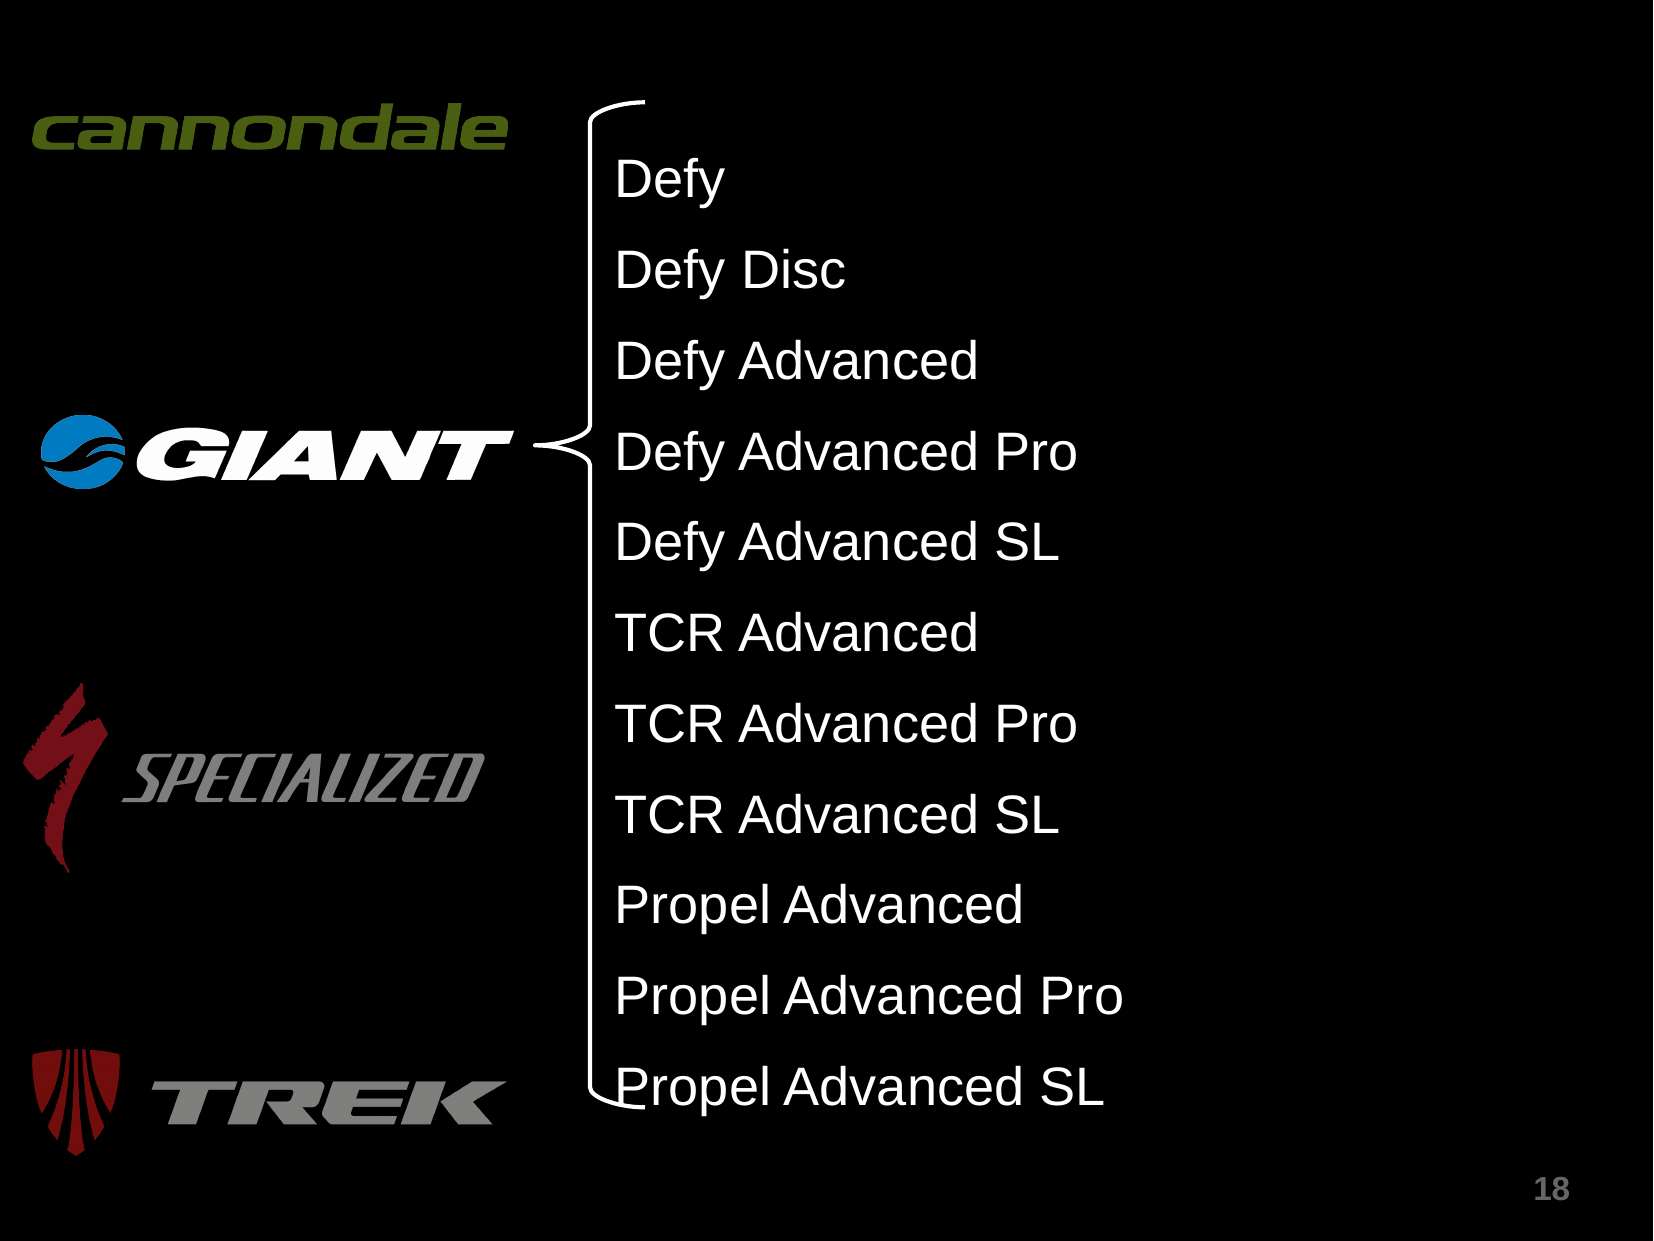

Defy
Defy Disc
Defy Advanced
Defy Advanced Pro
Defy Advanced SL
TCR Advanced
TCR Advanced Pro
TCR Advanced SL
Propel Advanced
Propel Advanced Pro
Propel Advanced SL
18